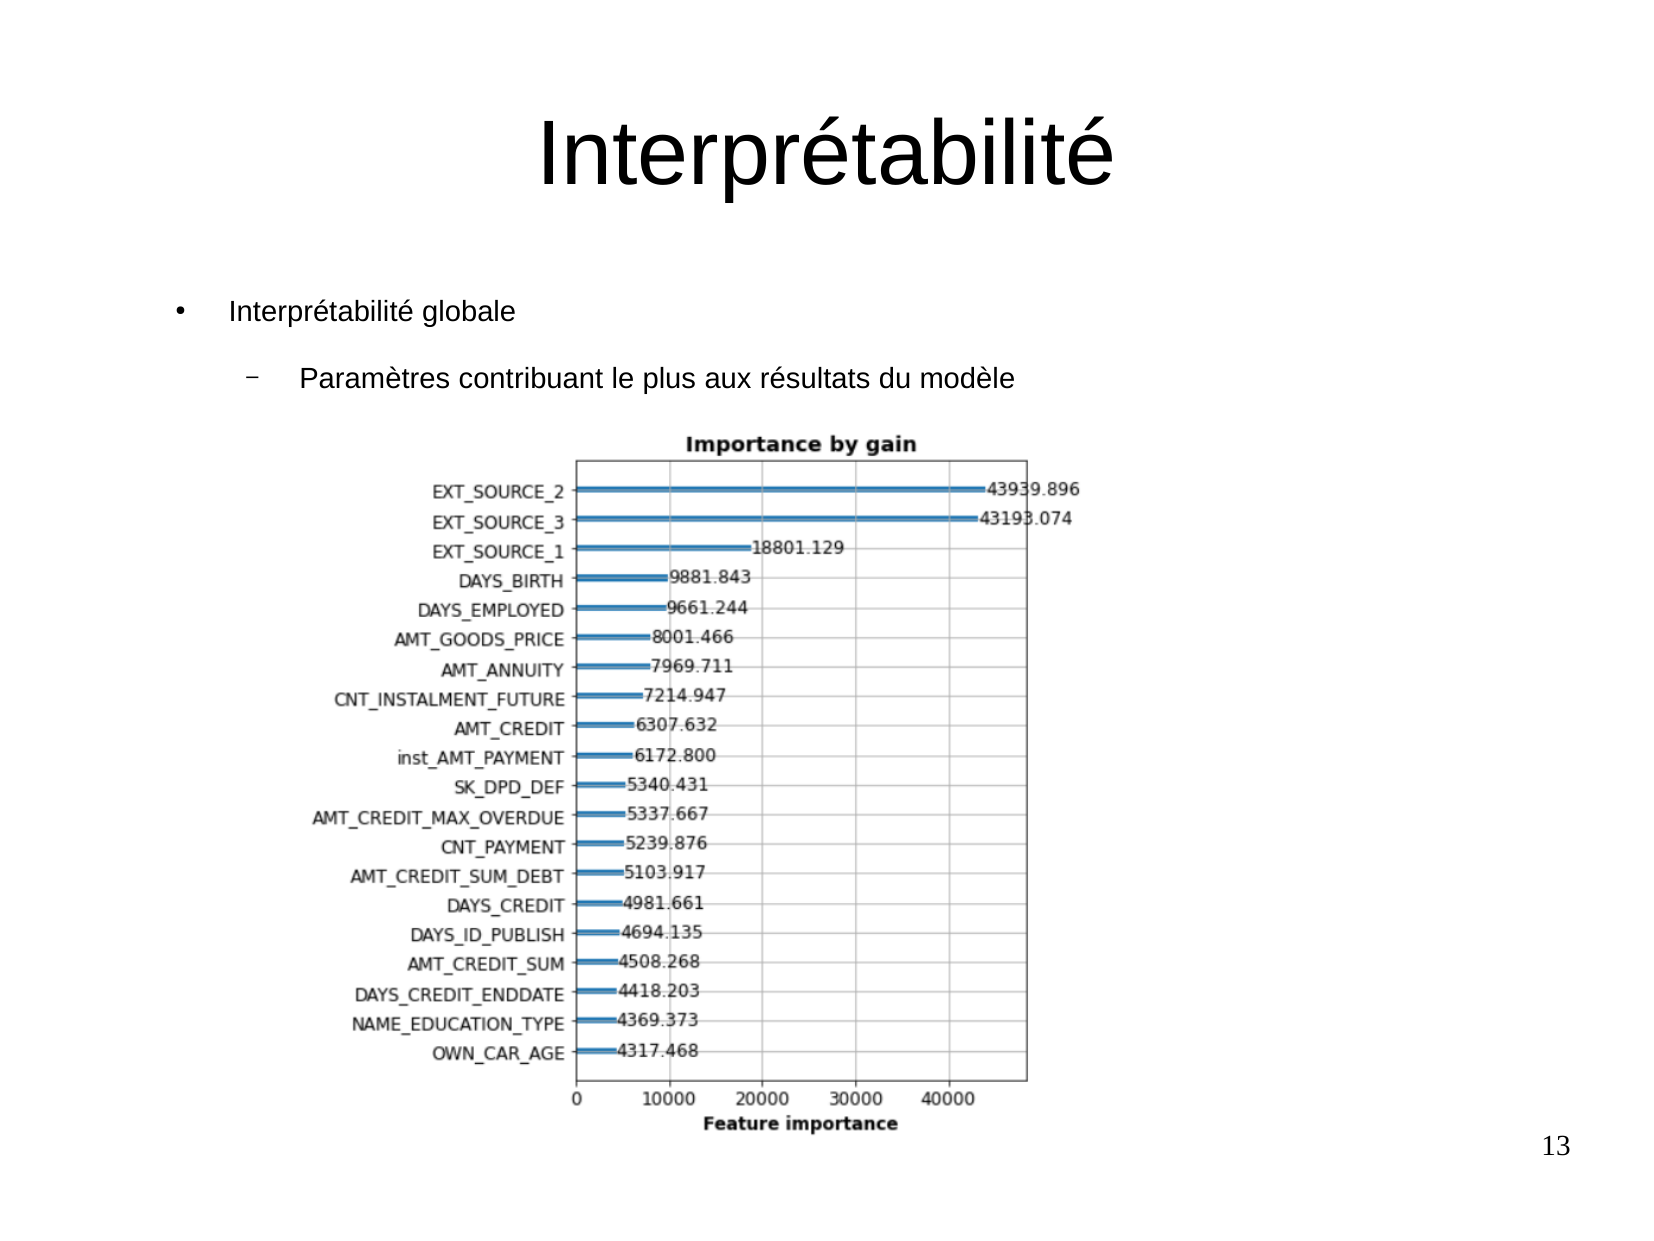

# Interprétabilité
Interprétabilité globale
Paramètres contribuant le plus aux résultats du modèle
13